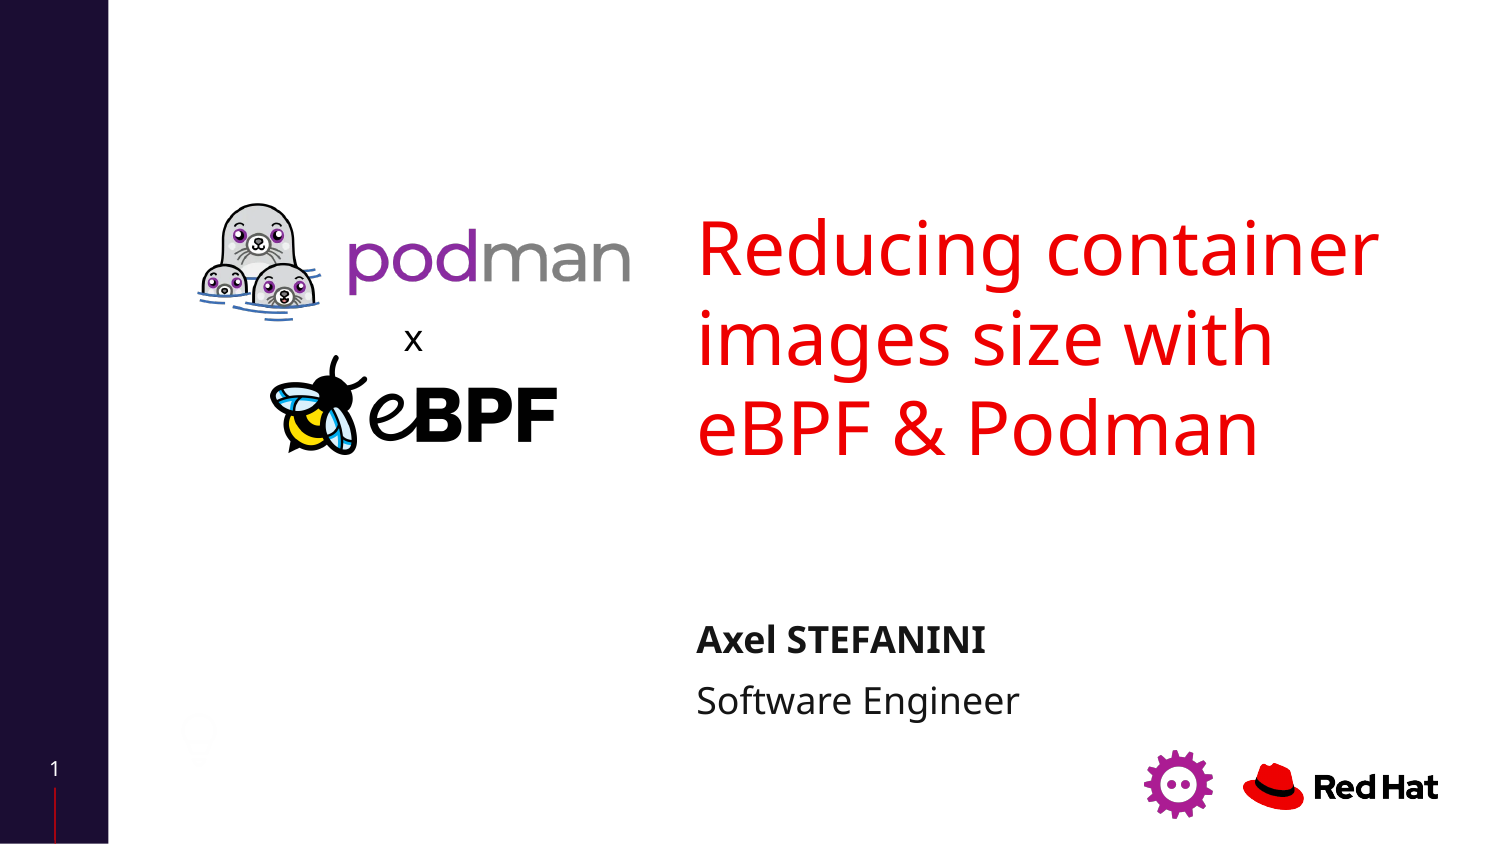

# Reducing container images size with eBPF & Podman
x
Axel STEFANINI
Software Engineer